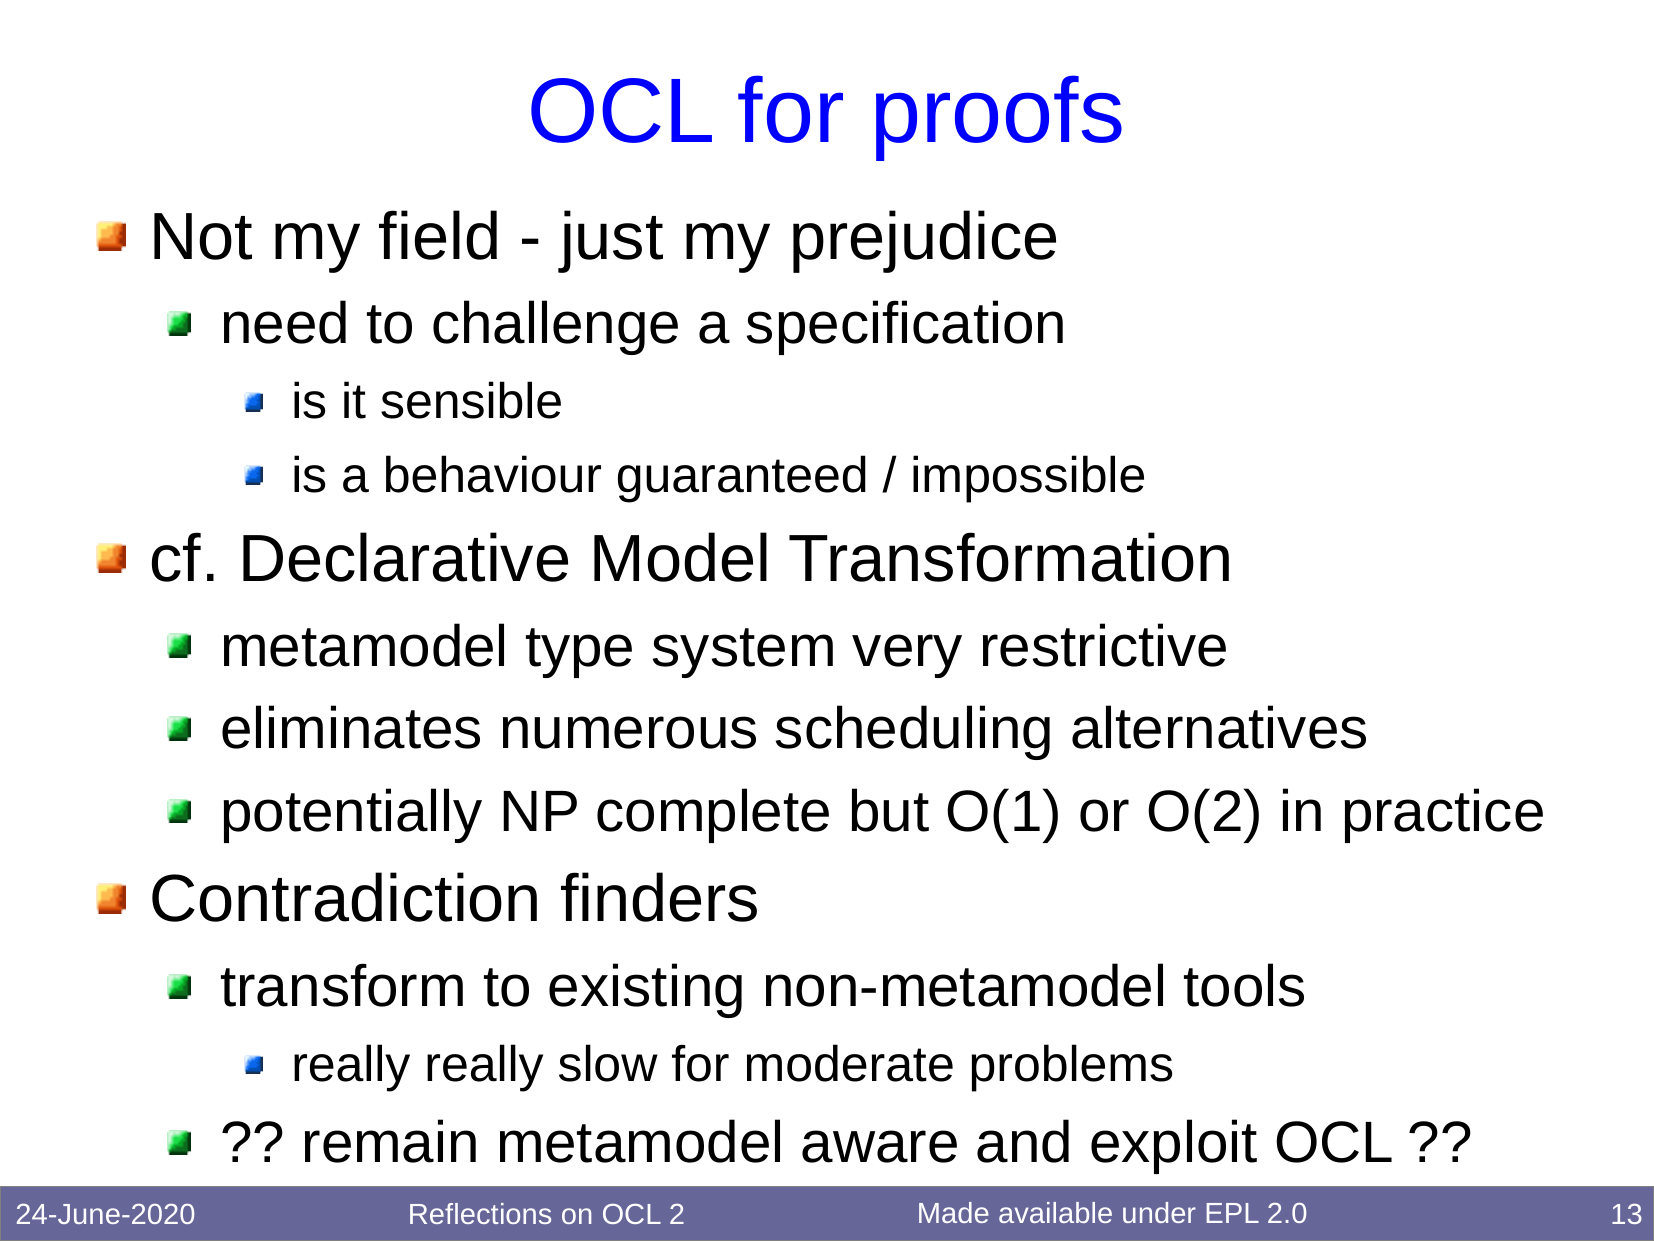

# OCL for proofs
Not my field - just my prejudice
need to challenge a specification
is it sensible
is a behaviour guaranteed / impossible
cf. Declarative Model Transformation
metamodel type system very restrictive
eliminates numerous scheduling alternatives
potentially NP complete but O(1) or O(2) in practice
Contradiction finders
transform to existing non-metamodel tools
really really slow for moderate problems
?? remain metamodel aware and exploit OCL ??
24-June-2020
Reflections on OCL 2
13